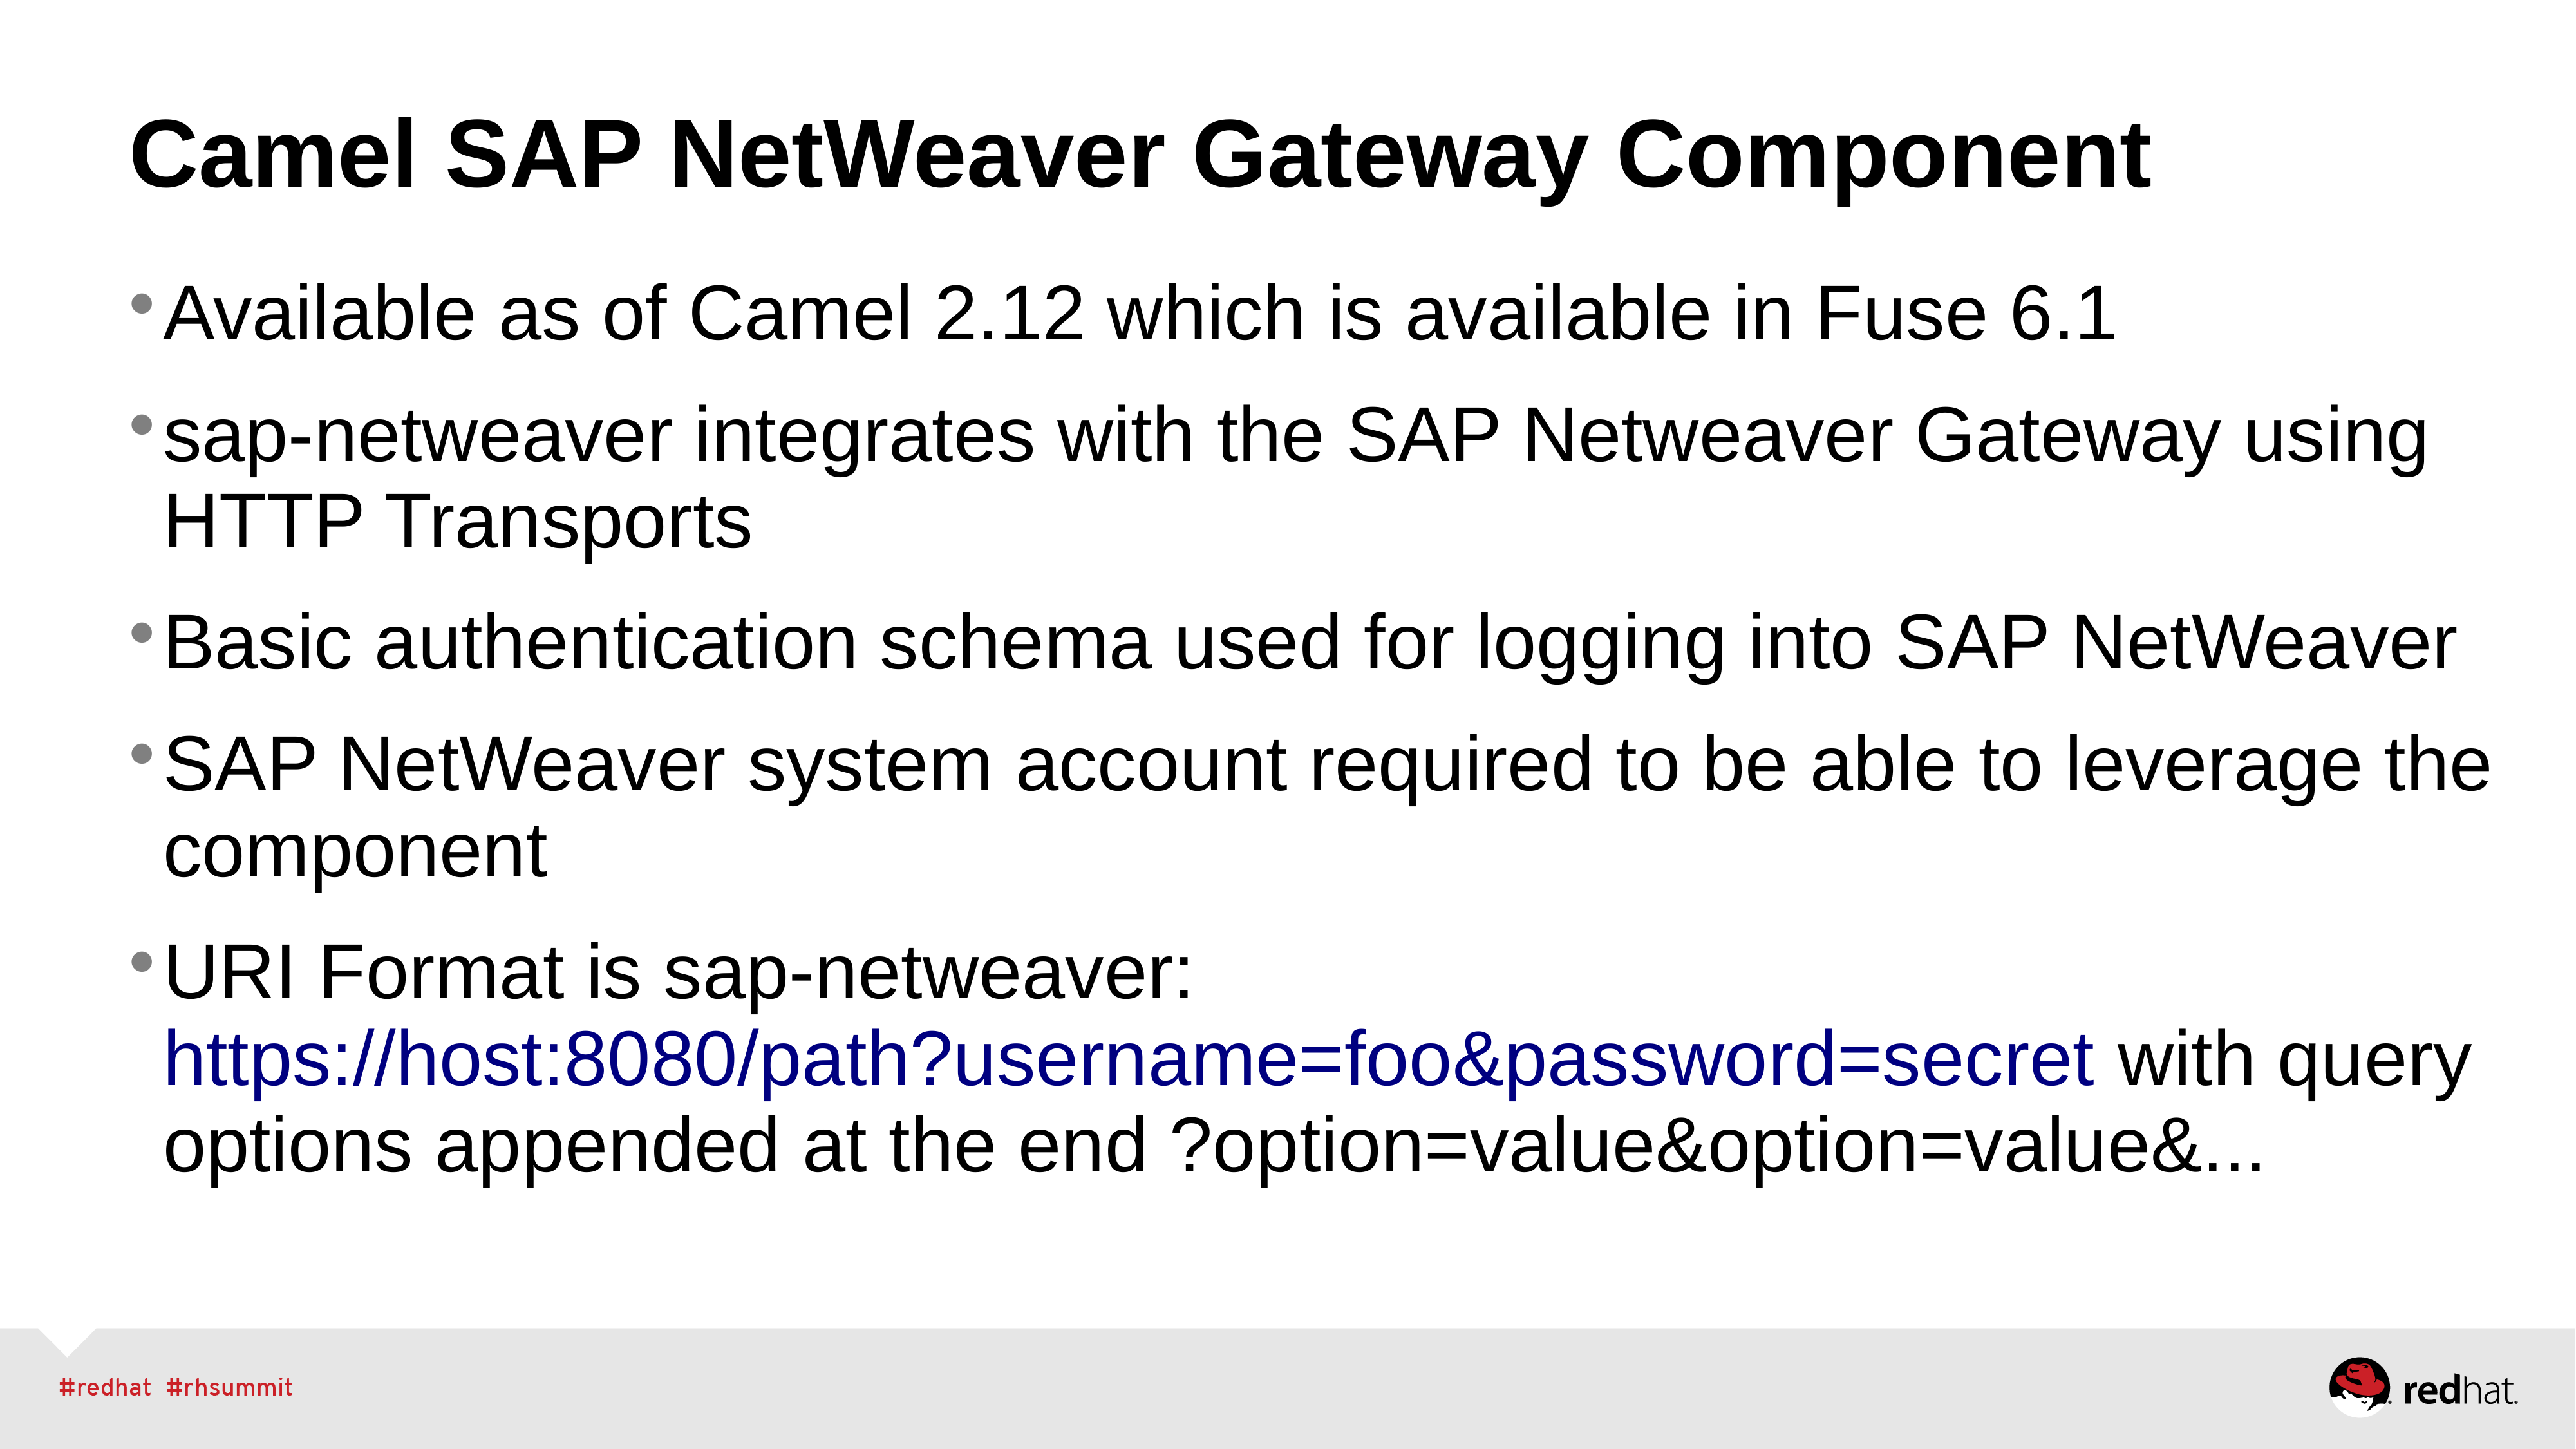

# Camel SAP NetWeaver Gateway Component
Available as of Camel 2.12 which is available in Fuse 6.1
sap-netweaver integrates with the SAP Netweaver Gateway using HTTP Transports
Basic authentication schema used for logging into SAP NetWeaver
SAP NetWeaver system account required to be able to leverage the component
URI Format is sap-netweaver:https://host:8080/path?username=foo&password=secret with query options appended at the end ?option=value&option=value&...